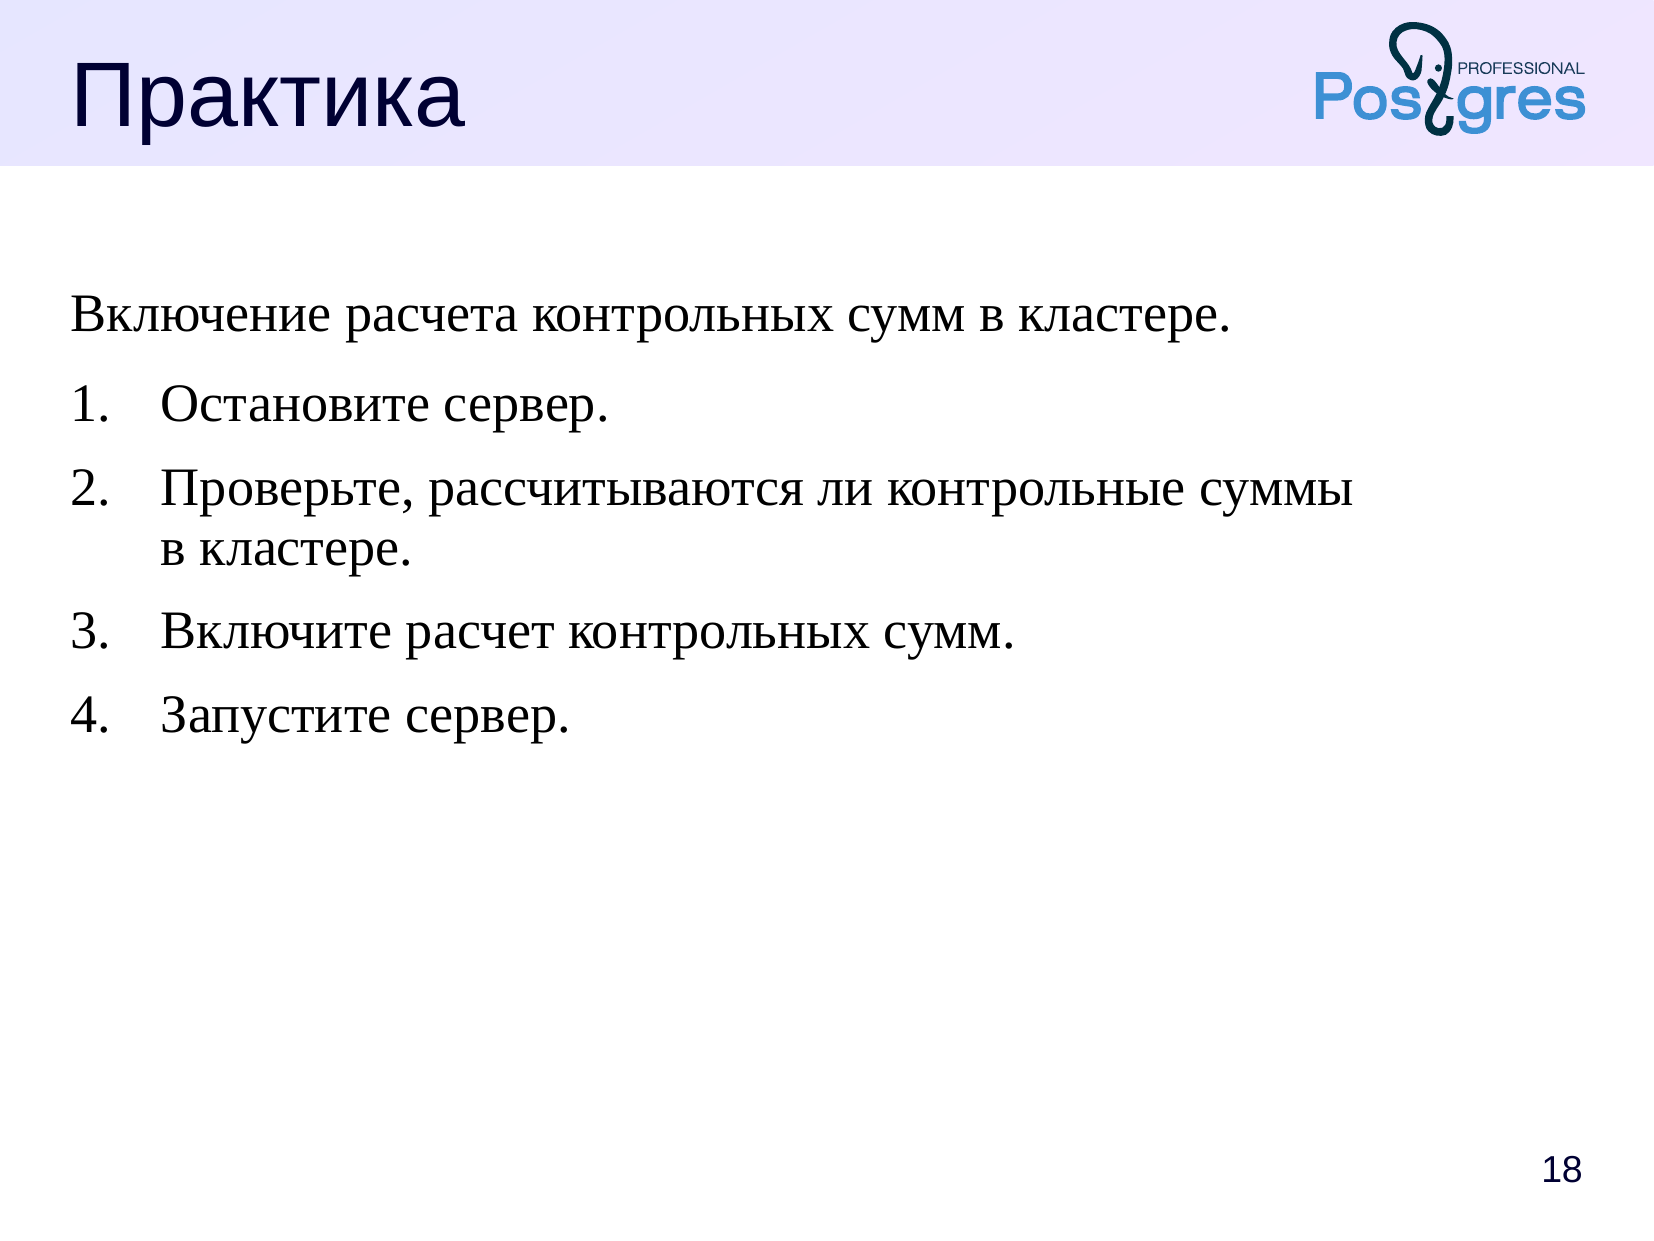

# Практика
Включение расчета контрольных сумм в кластере.
Остановите сервер.
Проверьте, рассчитываются ли контрольные суммы
в кластере.
Включите расчет контрольных сумм.
Запустите сервер.